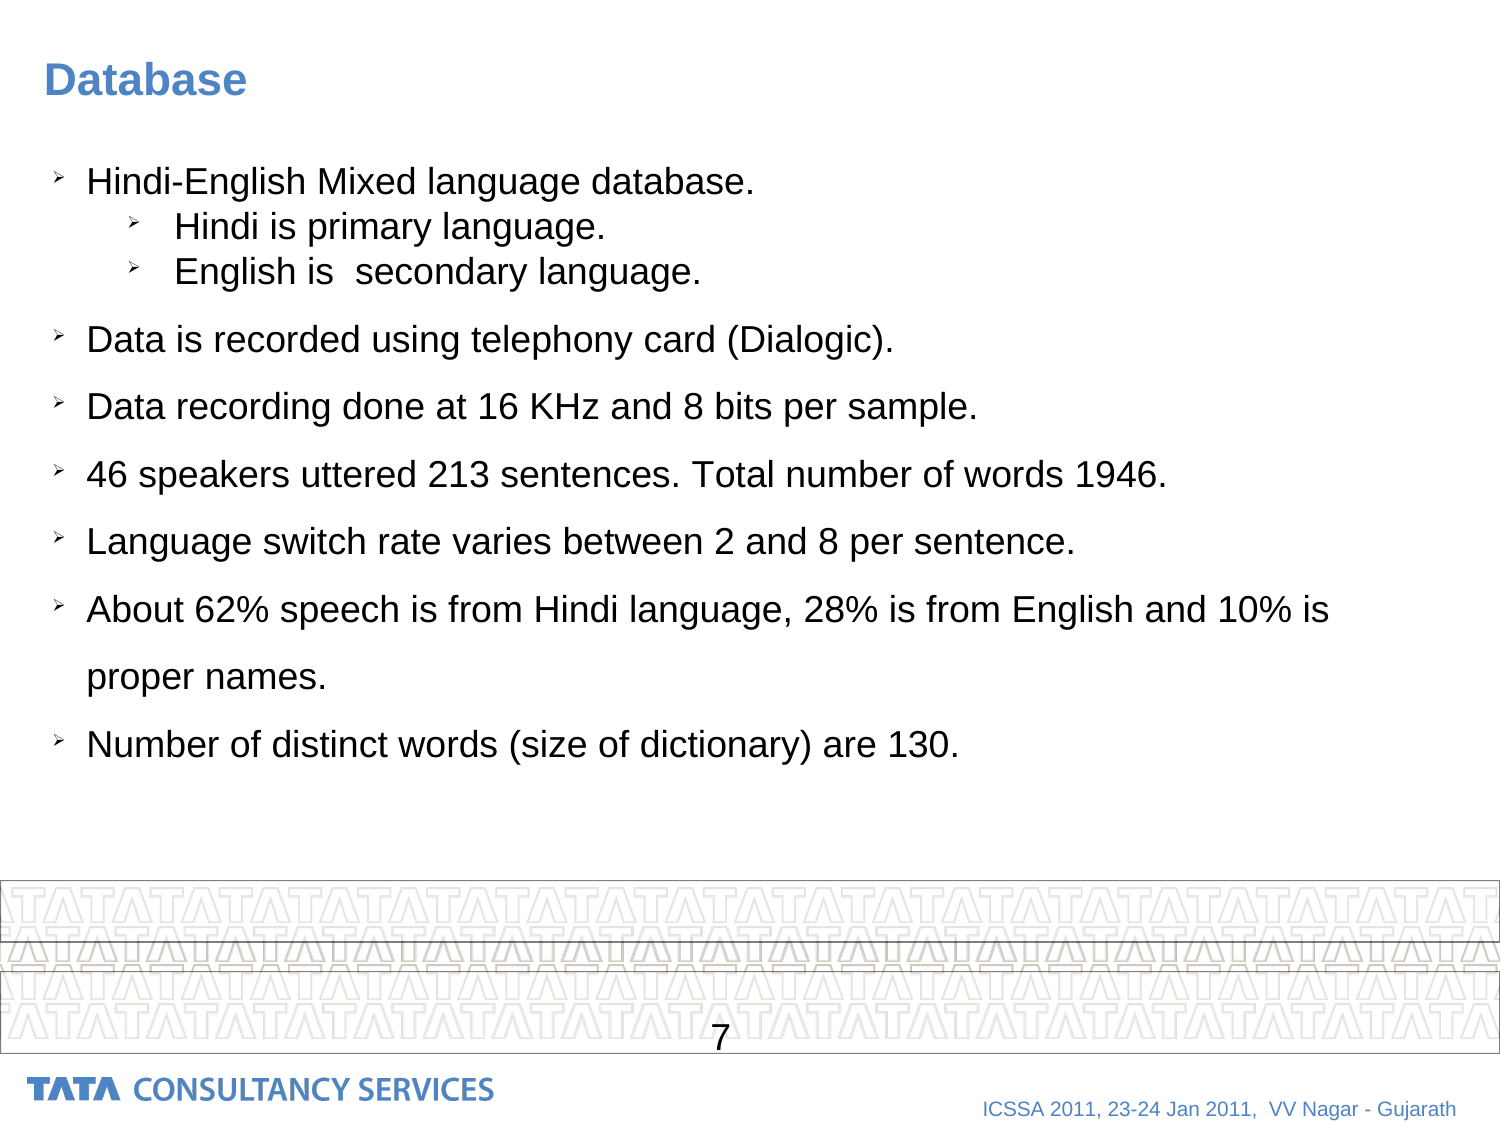

# Database
 Hindi-English Mixed language database.
Hindi is primary language.
English is secondary language.
 Data is recorded using telephony card (Dialogic).
 Data recording done at 16 KHz and 8 bits per sample.
 46 speakers uttered 213 sentences. Total number of words 1946.
 Language switch rate varies between 2 and 8 per sentence.
 About 62% speech is from Hindi language, 28% is from English and 10% is
 proper names.
 Number of distinct words (size of dictionary) are 130.
7
 Hindi-English Mixed language database. Hindi is primary language and English is secondary
 language.
 Data is recorded using telephony card (Dialogic).
 Data recording is done at 11KHz and 8 bits per sample.
 46 speakers uttered 225 sentences. Total number of words are 2071.
 Language switch rate varies between 2 and 8 per sentence.
 About 62% of speech is from Hindi language, 28% from English and 10% are proper nouns.
 Number of distinct words (size of dictionary) are 130.